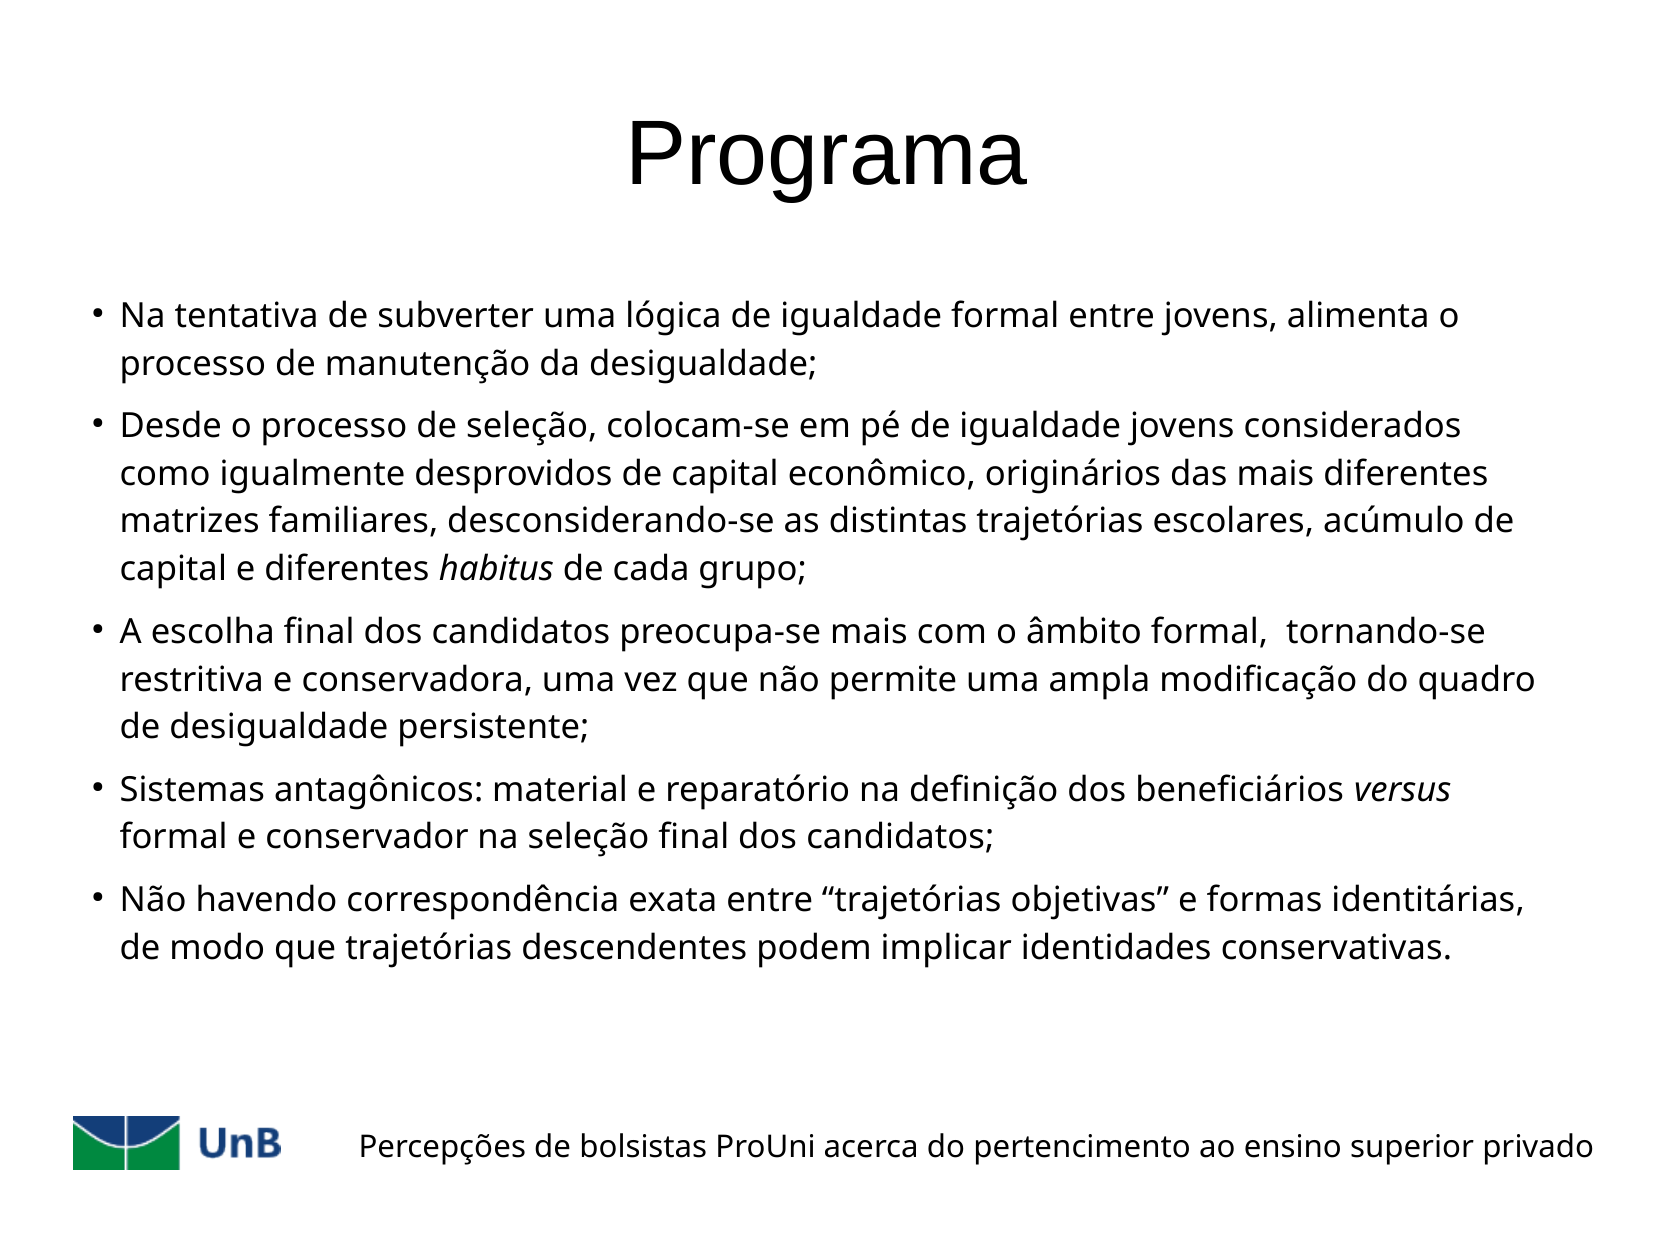

# Programa
Na tentativa de subverter uma lógica de igualdade formal entre jovens, alimenta o processo de manutenção da desigualdade;
Desde o processo de seleção, colocam-se em pé de igualdade jovens considerados como igualmente desprovidos de capital econômico, originários das mais diferentes matrizes familiares, desconsiderando-se as distintas trajetórias escolares, acúmulo de capital e diferentes habitus de cada grupo;
A escolha final dos candidatos preocupa-se mais com o âmbito formal, tornando-se restritiva e conservadora, uma vez que não permite uma ampla modificação do quadro de desigualdade persistente;
Sistemas antagônicos: material e reparatório na definição dos beneficiários versus formal e conservador na seleção final dos candidatos;
Não havendo correspondência exata entre “trajetórias objetivas” e formas identitárias, de modo que trajetórias descendentes podem implicar identidades conservativas.
Percepções de bolsistas ProUni acerca do pertencimento ao ensino superior privado